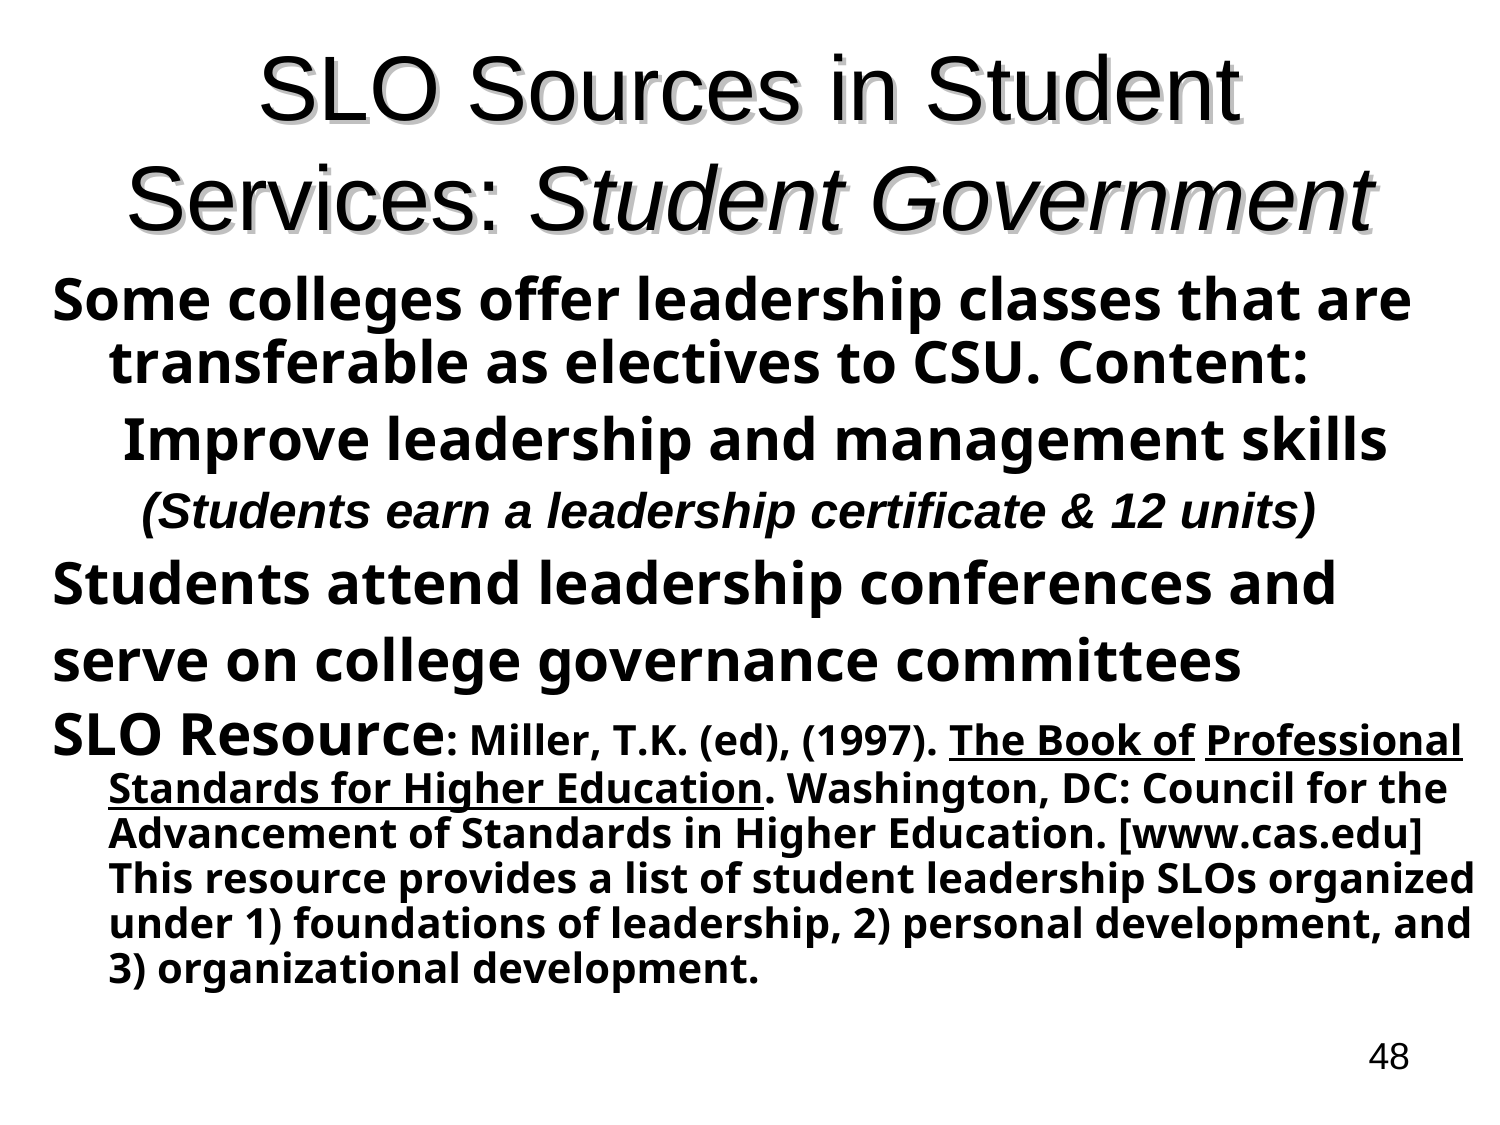

# SLO Sources in Student Services: Student Government
Some colleges offer leadership classes that are transferable as electives to CSU. Content:
	 Improve leadership and management skills
 (Students earn a leadership certificate & 12 units)
Students attend leadership conferences and
serve on college governance committees
SLO Resource: Miller, T.K. (ed), (1997). The Book of Professional Standards for Higher Education. Washington, DC: Council for the Advancement of Standards in Higher Education. [www.cas.edu] This resource provides a list of student leadership SLOs organized under 1) foundations of leadership, 2) personal development, and 3) organizational development.
48